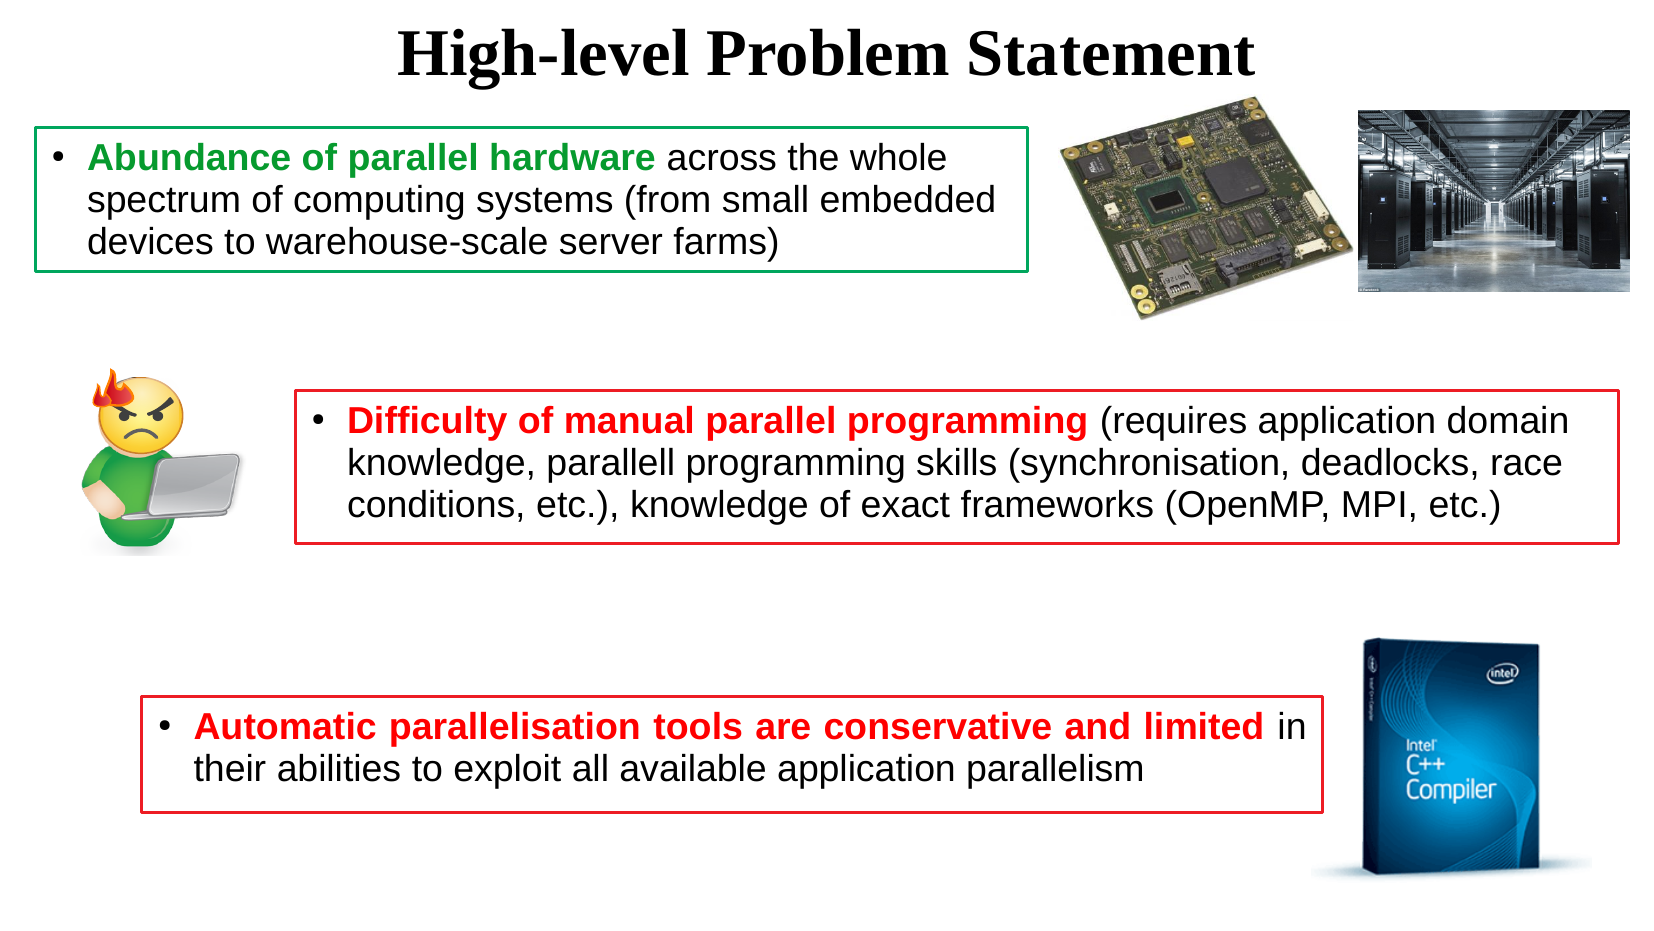

# High-level Problem Statement
Abundance of parallel hardware across the whole spectrum of computing systems (from small embedded devices to warehouse-scale server farms)
Difficulty of manual parallel programming (requires application domain knowledge, parallell programming skills (synchronisation, deadlocks, race conditions, etc.), knowledge of exact frameworks (OpenMP, MPI, etc.)
Automatic parallelisation tools are conservative and limited in their abilities to exploit all available application parallelism